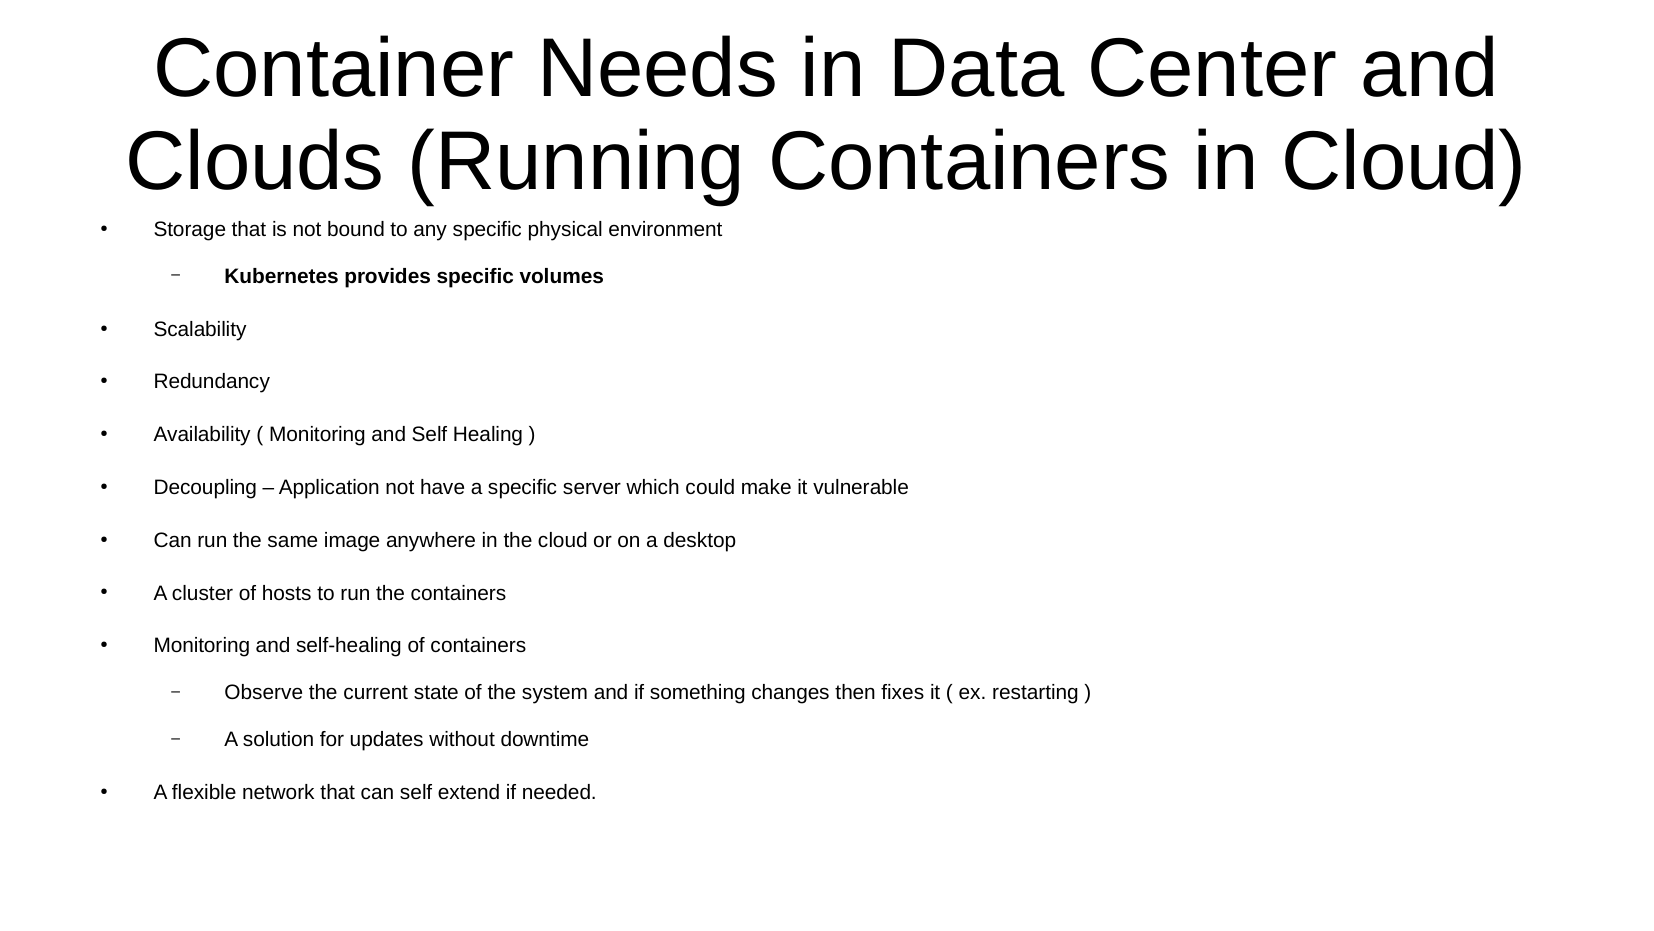

# Container Needs in Data Center and Clouds (Running Containers in Cloud)
Storage that is not bound to any specific physical environment
Kubernetes provides specific volumes
Scalability
Redundancy
Availability ( Monitoring and Self Healing )
Decoupling – Application not have a specific server which could make it vulnerable
Can run the same image anywhere in the cloud or on a desktop
A cluster of hosts to run the containers
Monitoring and self-healing of containers
Observe the current state of the system and if something changes then fixes it ( ex. restarting )
A solution for updates without downtime
A flexible network that can self extend if needed.